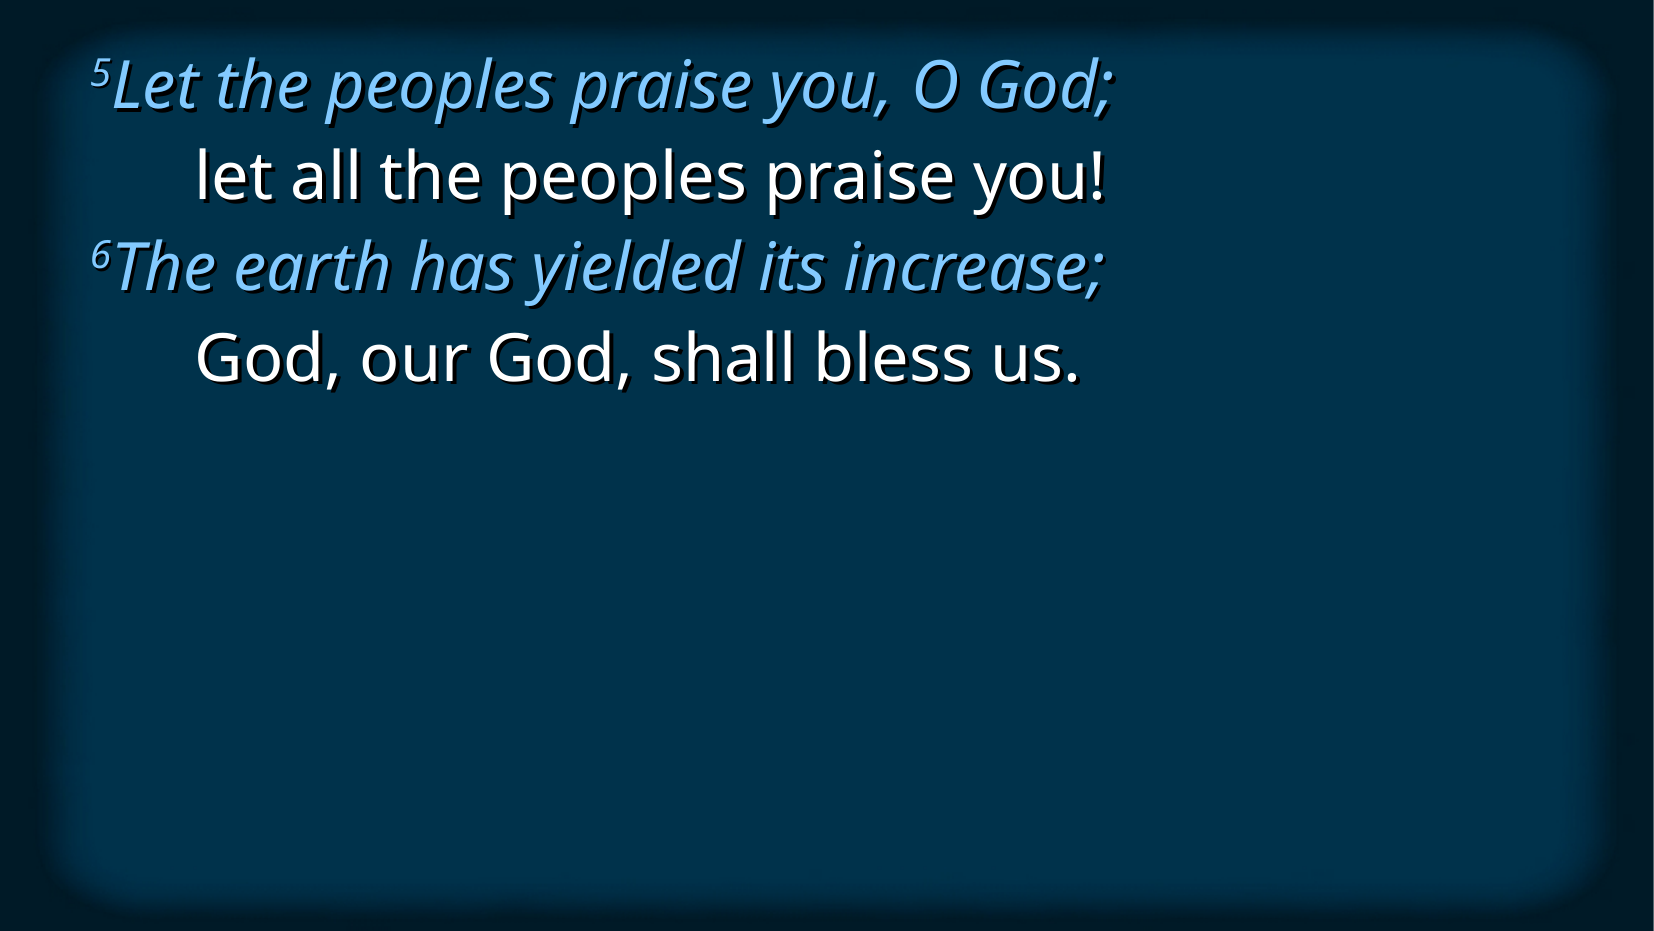

5Let the peoples praise you, O God;
 let all the peoples praise you!
6The earth has yielded its increase;
 God, our God, shall bless us.